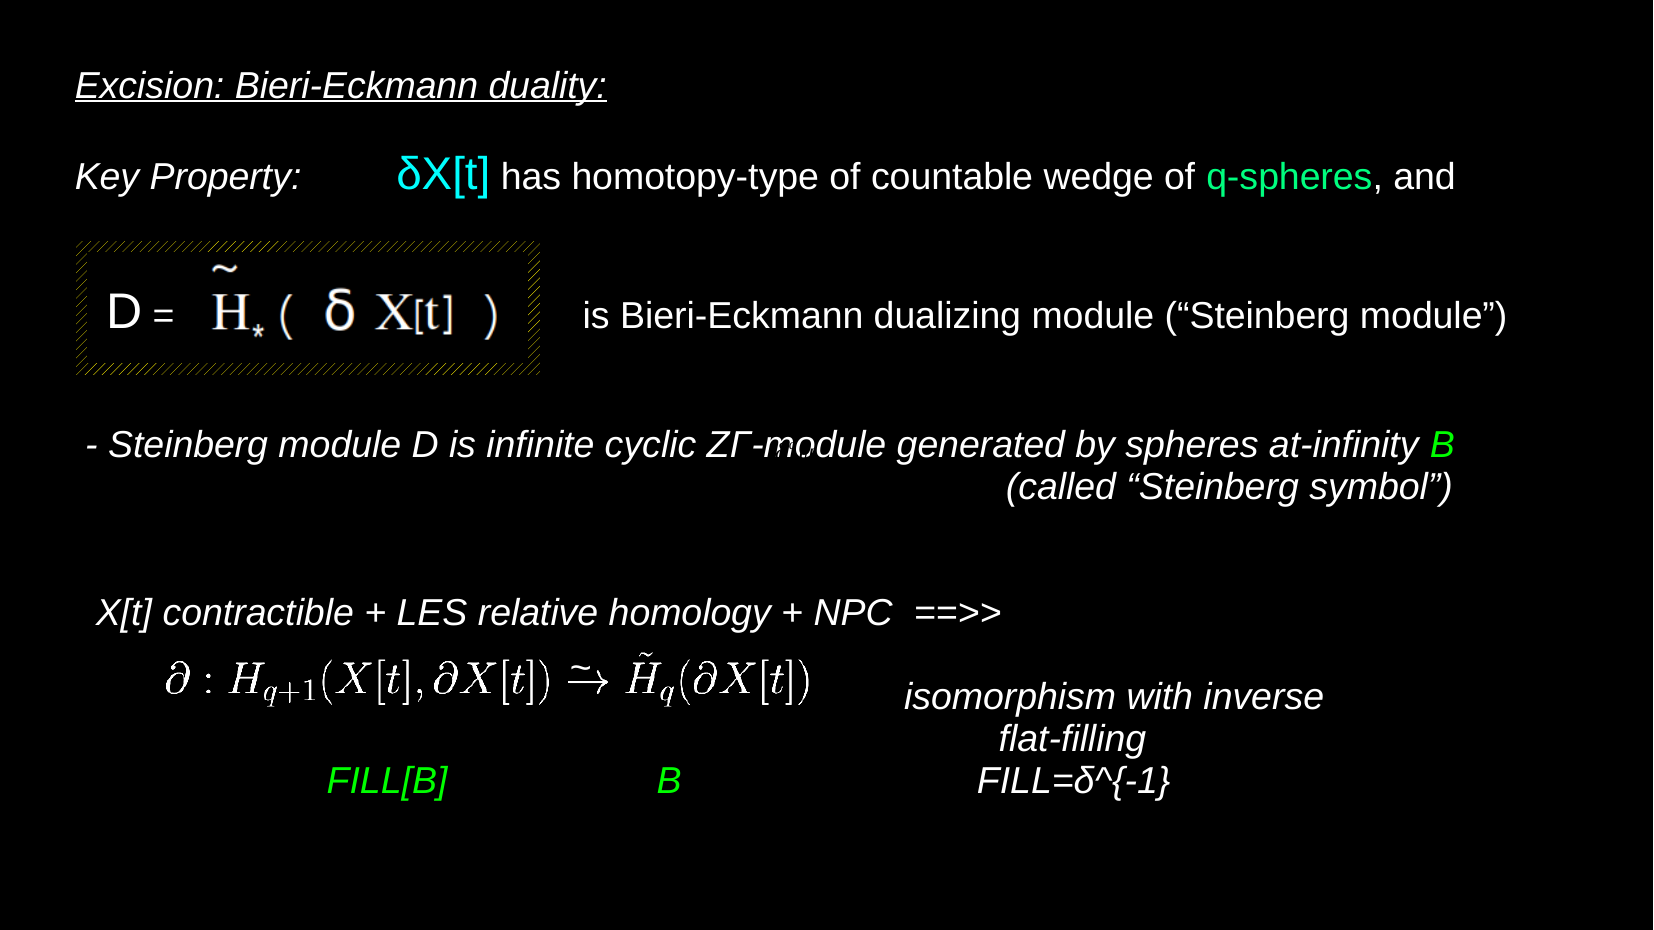

Excision: Bieri-Eckmann duality:
Κey Property: δX[t] has homotopy-type of countable wedge of q-spheres, and
 D = is Bieri-Eckmann dualizing module (“Steinberg module”)
 - Steinberg module D is infinite cyclic ZΓ-module generated by spheres at-infinity B (called “Steinberg symbol”)
 X[t] contractible + LES relative homology + NPC ==>>
 isomorphism with inverse
 flat-filling
 FILL[B] B FILL=δ^{-1}
~